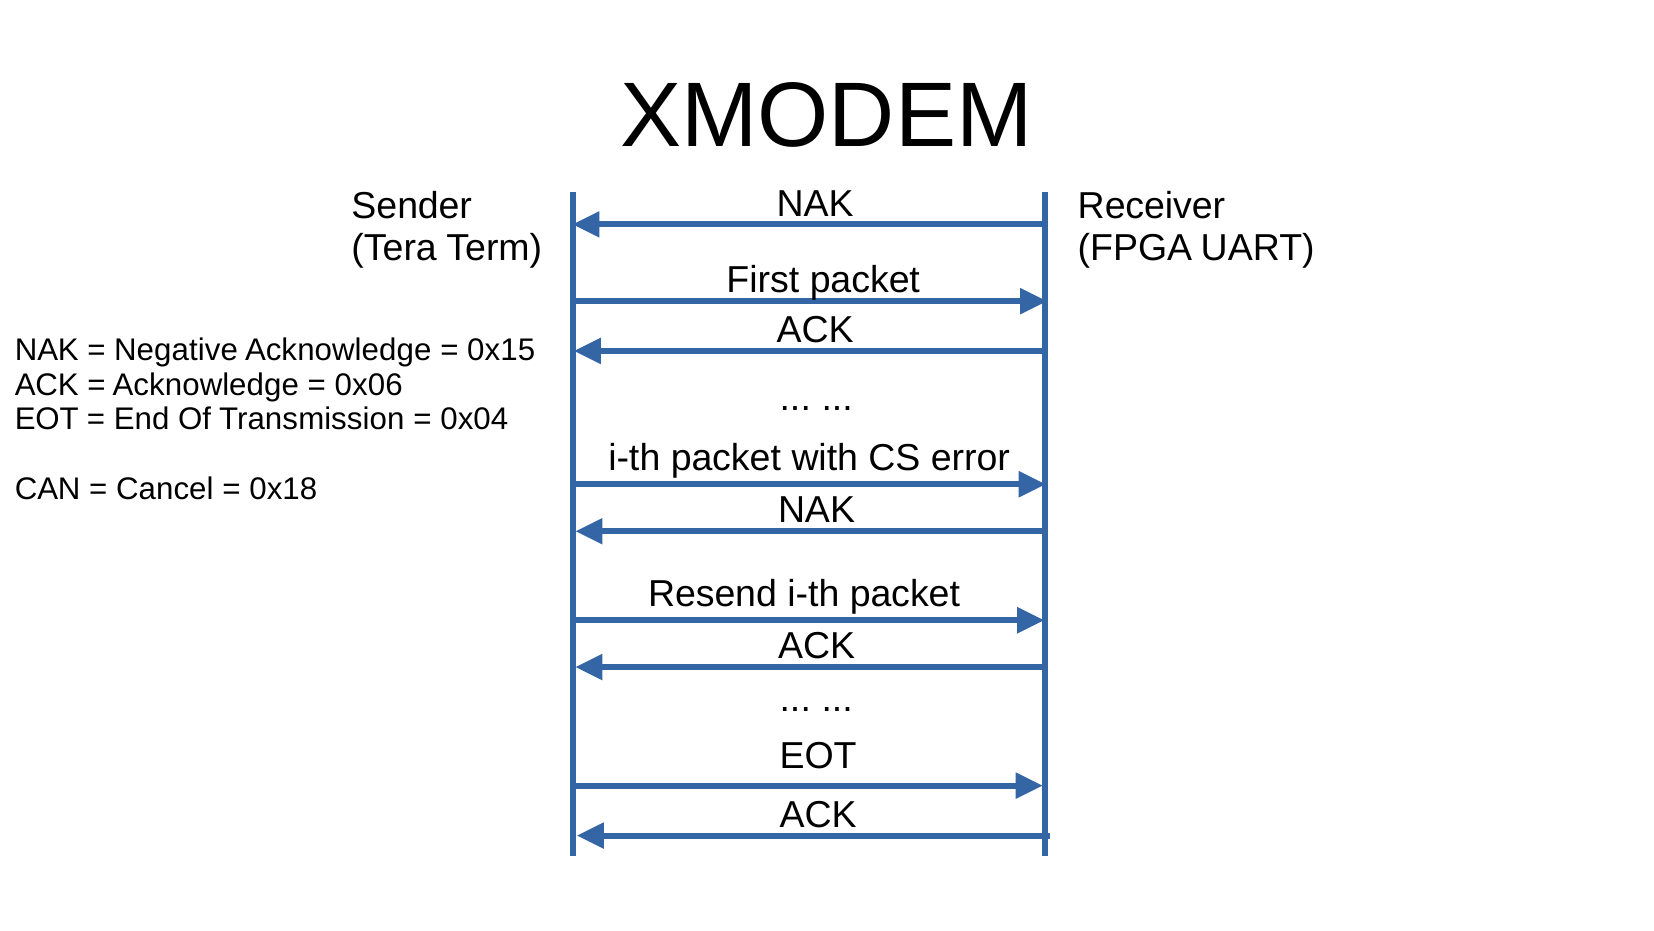

# XMODEM
NAK
Sender
(Tera Term)
Receiver
(FPGA UART)
First packet
ACK
NAK = Negative Acknowledge = 0x15
ACK = Acknowledge = 0x06
EOT = End Of Transmission = 0x04
CAN = Cancel = 0x18
... ...
i-th packet with CS error
NAK
Resend i-th packet
ACK
... ...
EOT
ACK